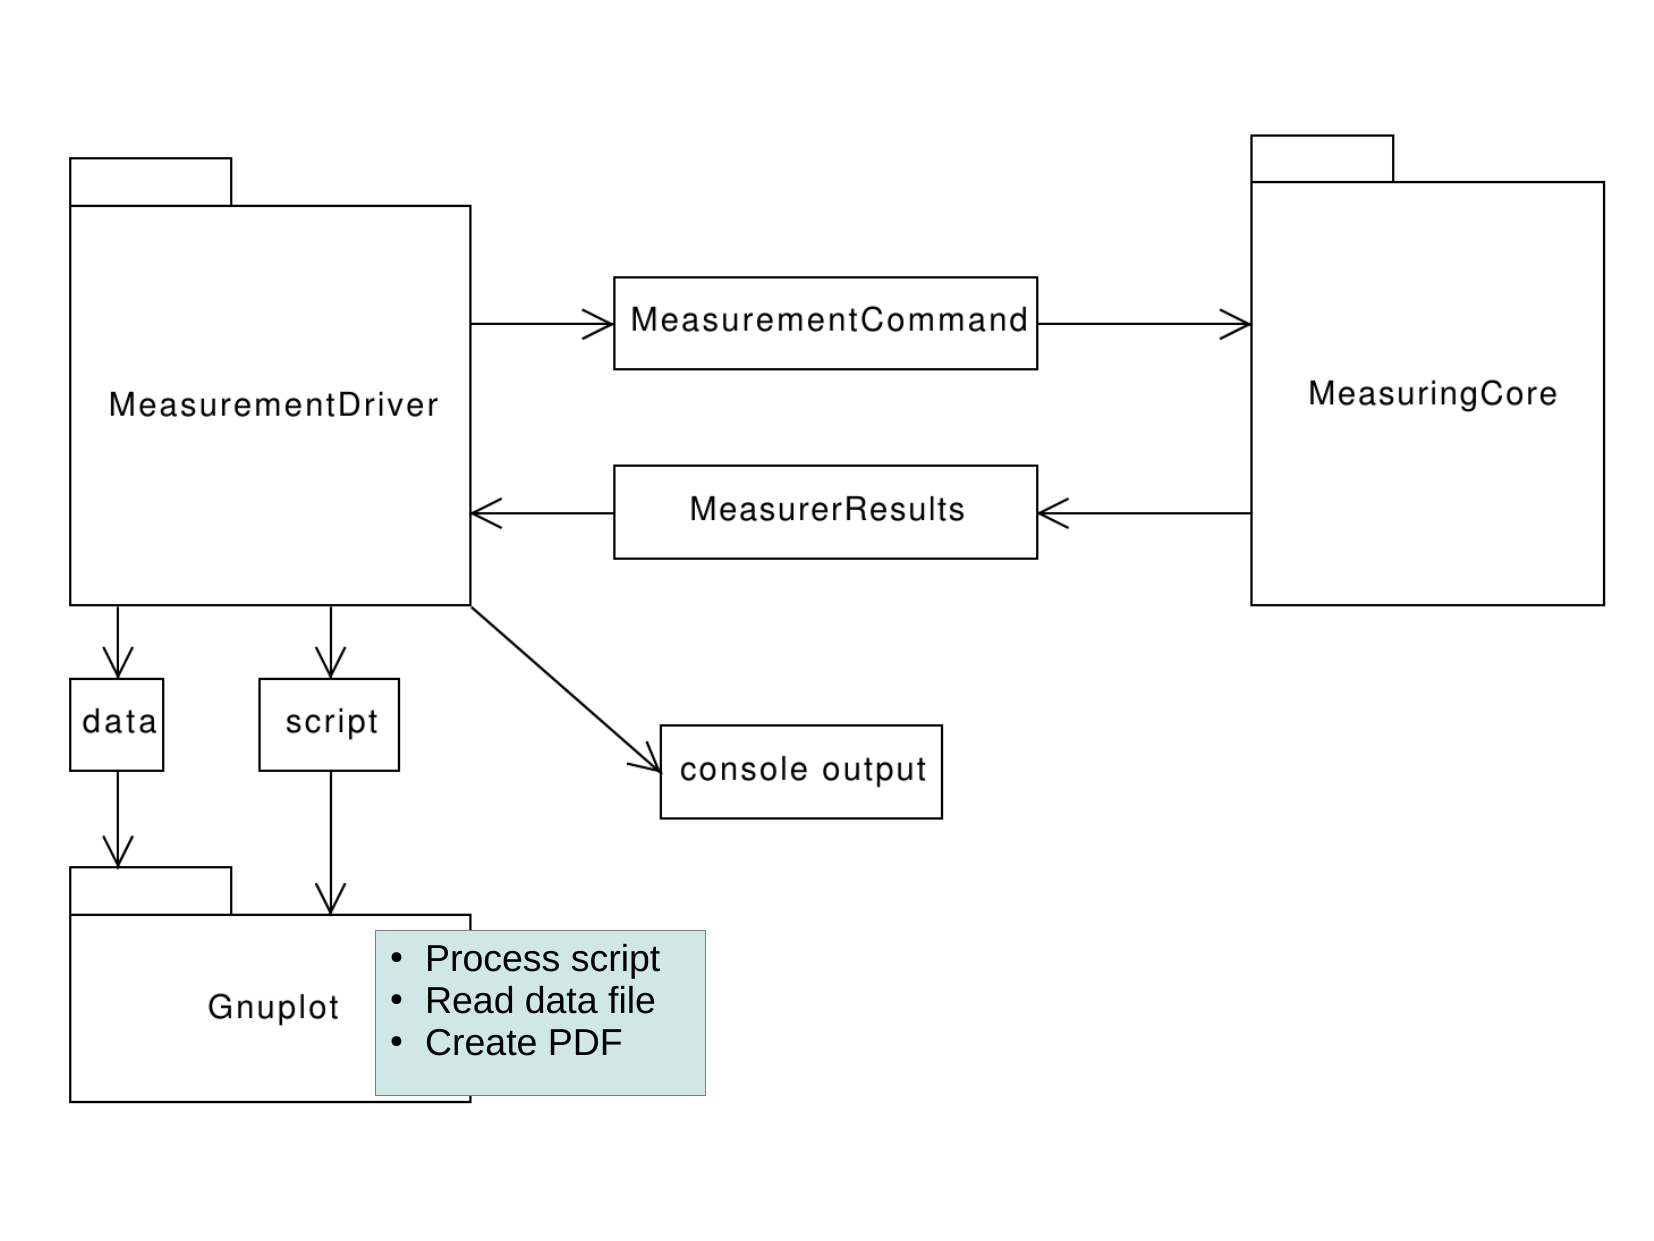

Process script
Read data file
Create PDF